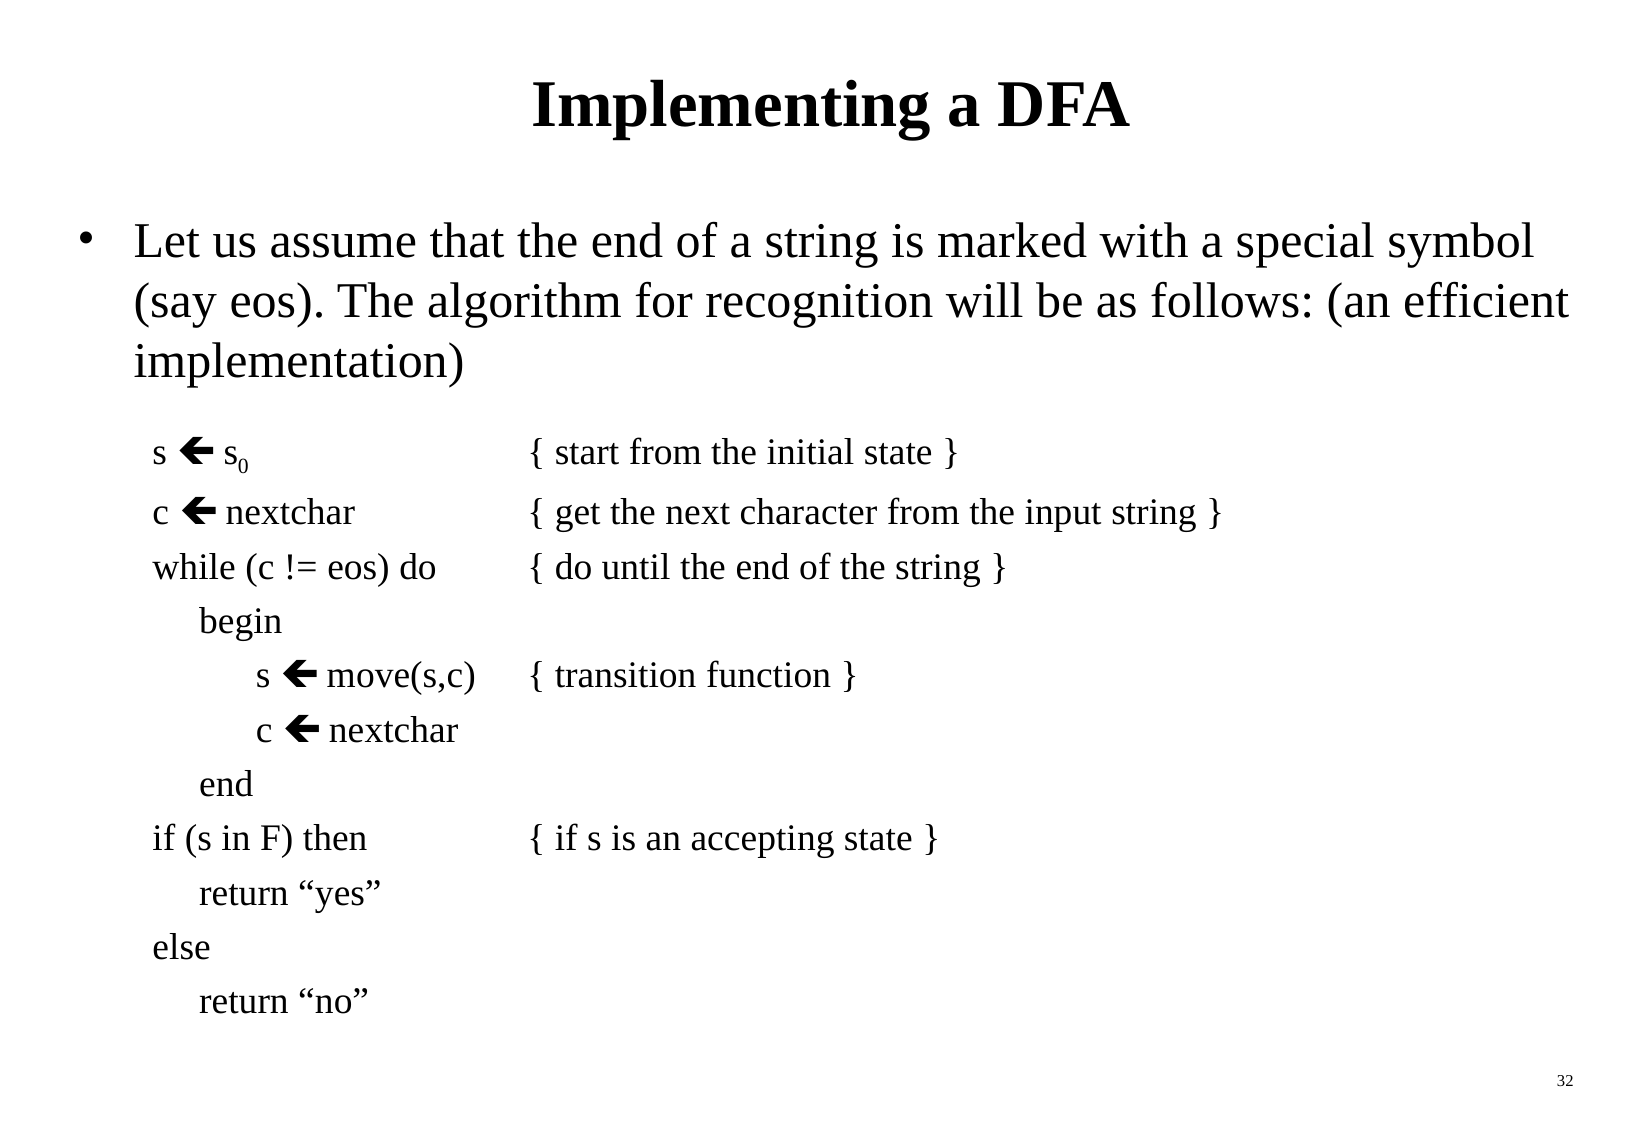

# Implementing a DFA
Let us assume that the end of a string is marked with a special symbol (say eos). The algorithm for recognition will be as follows: (an efficient implementation)
s  s0 		{ start from the initial state }
c  nextchar		{ get the next character from the input string }
while (c != eos) do	{ do until the end of the string }
	begin
		 s  move(s,c)	{ transition function }
		 c  nextchar
	end
if (s in F) then 		{ if s is an accepting state }
	return “yes”
else
	return “no”